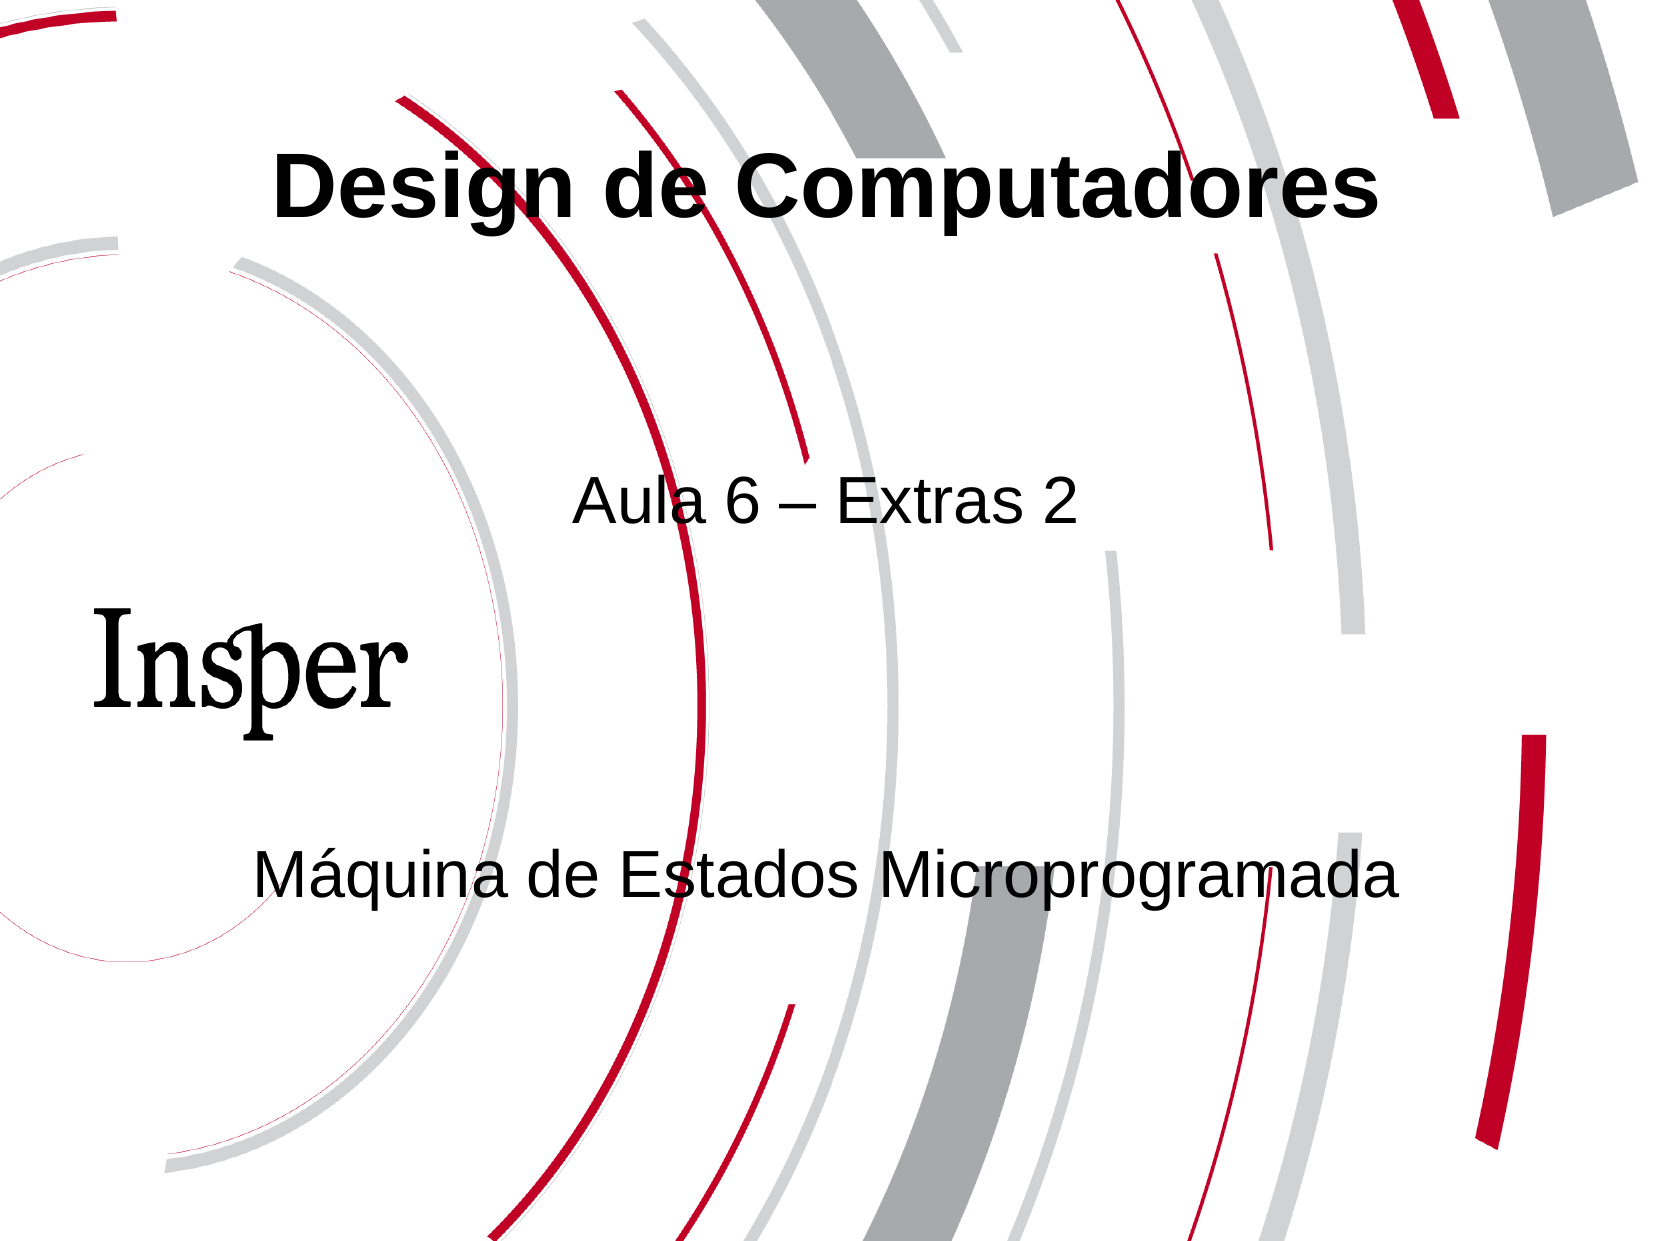

# Design de Computadores
Aula 6 – Extras 2
Máquina de Estados Microprogramada